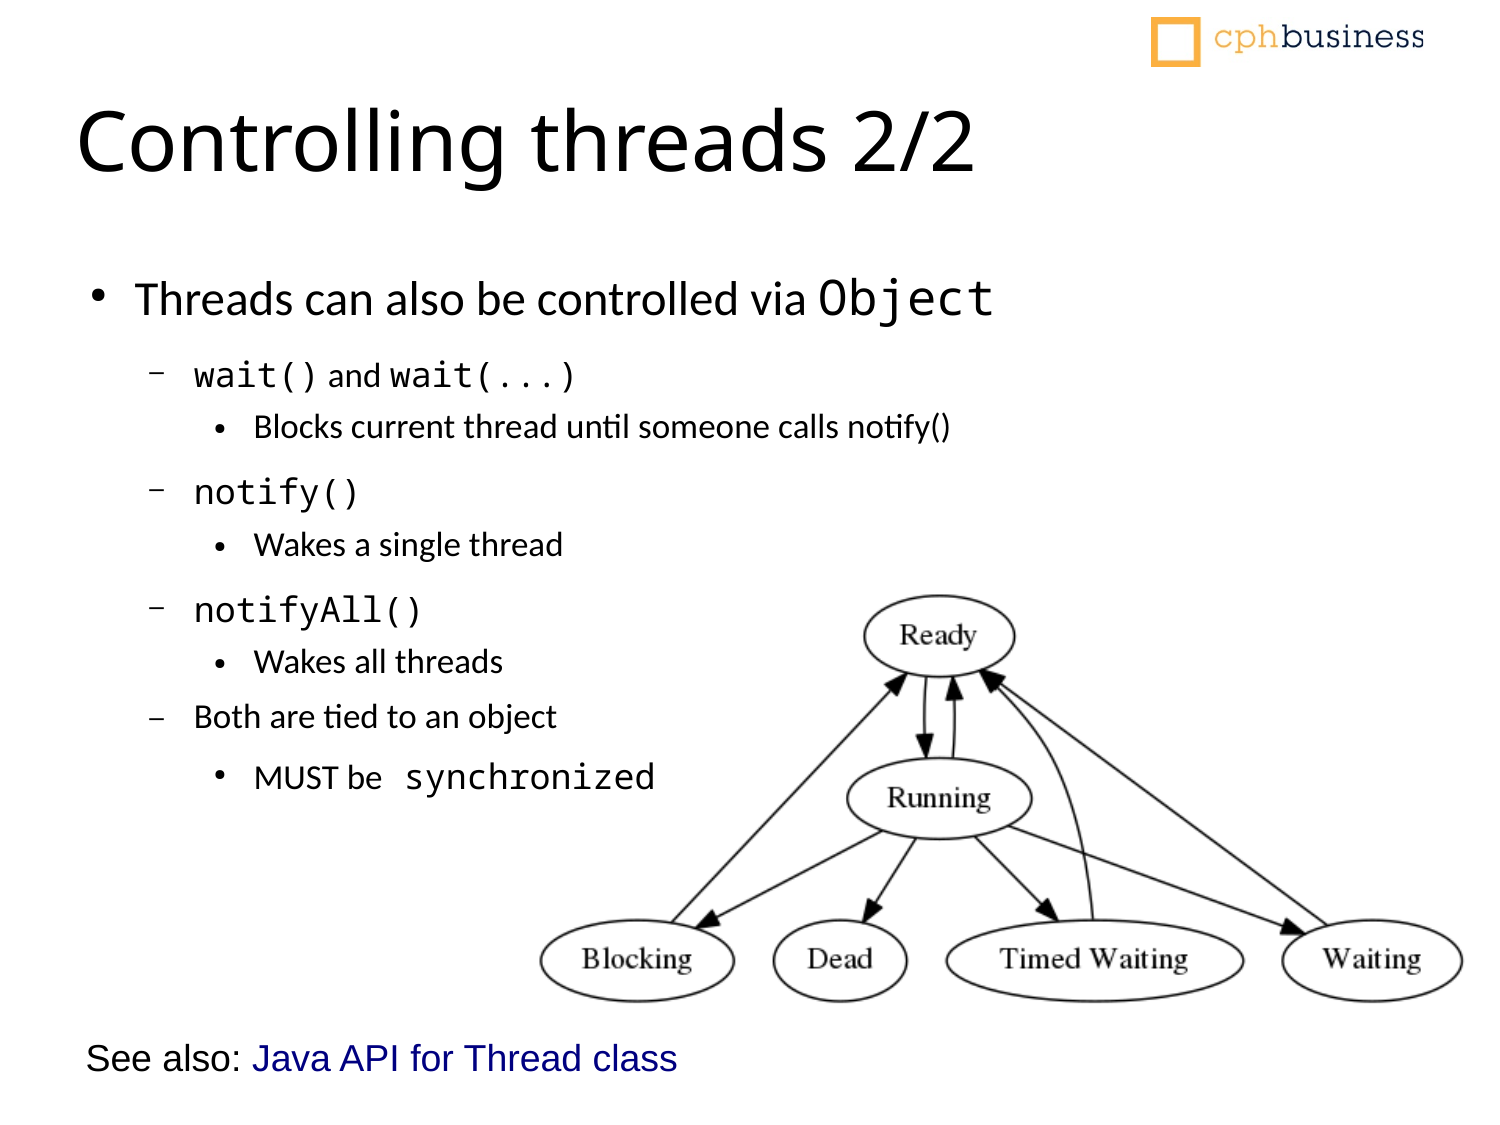

# Controlling threads 2/2
Threads can also be controlled via Object
wait() and wait(...)
Blocks current thread until someone calls notify()
notify()
Wakes a single thread
notifyAll()
Wakes all threads
Both are tied to an object
MUST be synchronized
See also: Java API for Thread class